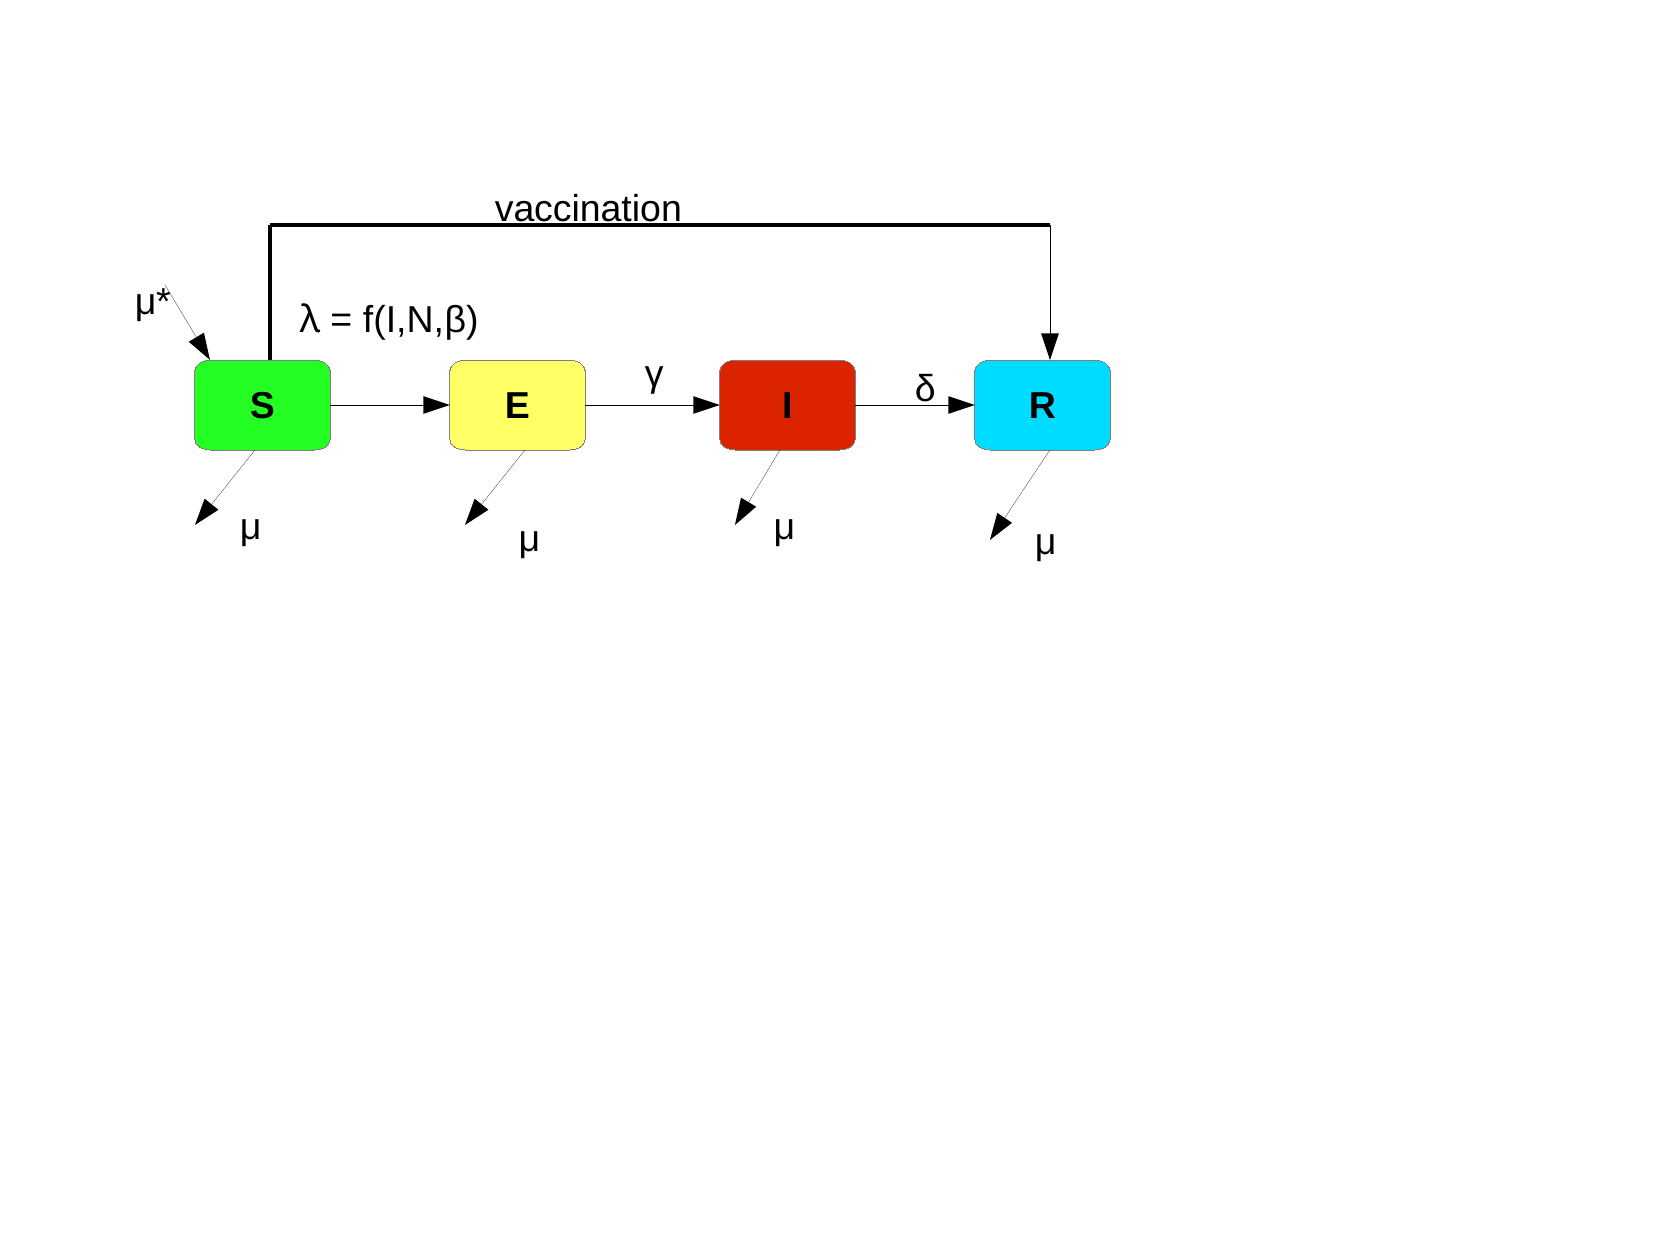

vaccination
μ*
λ = f(I,N,β)
γ
S
E
I
δ
R
μ
μ
μ
μ